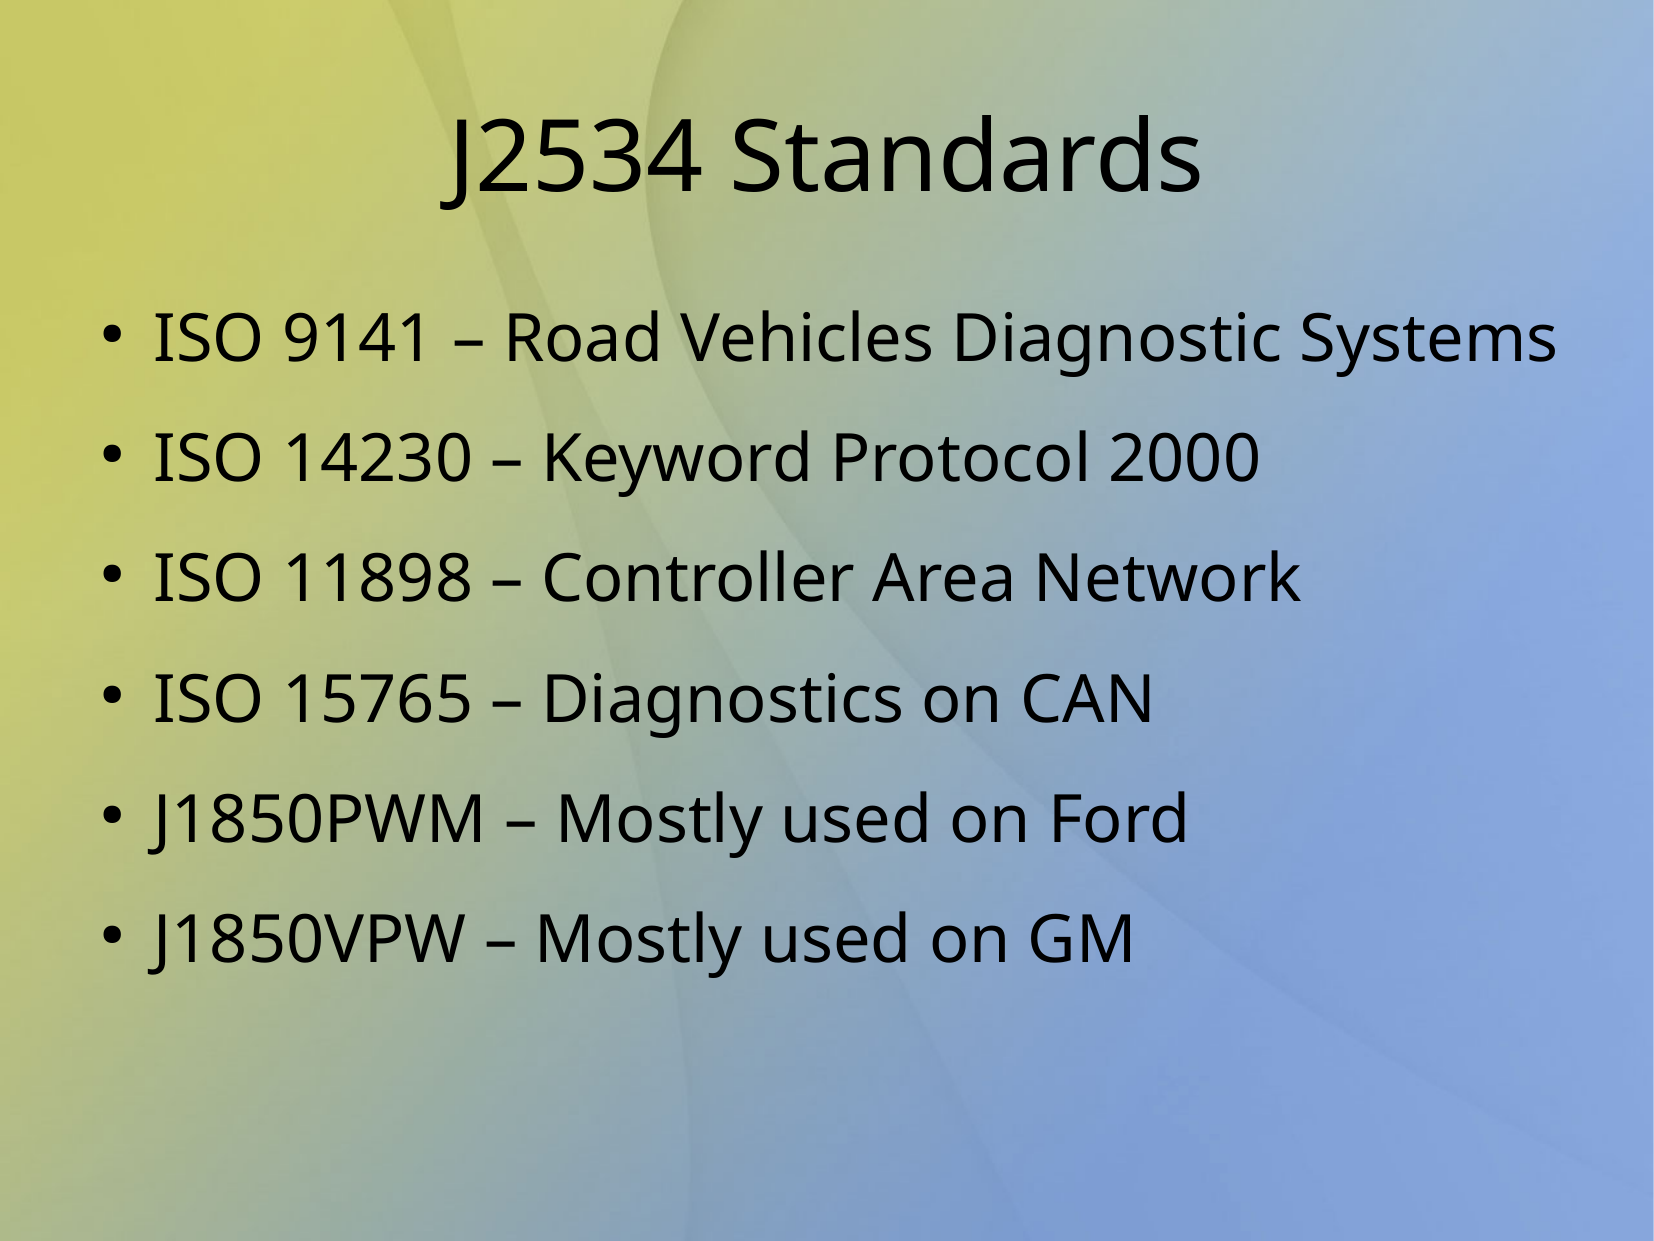

# J2534 Standards
ISO 9141 – Road Vehicles Diagnostic Systems
ISO 14230 – Keyword Protocol 2000
ISO 11898 – Controller Area Network
ISO 15765 – Diagnostics on CAN
J1850PWM – Mostly used on Ford
J1850VPW – Mostly used on GM